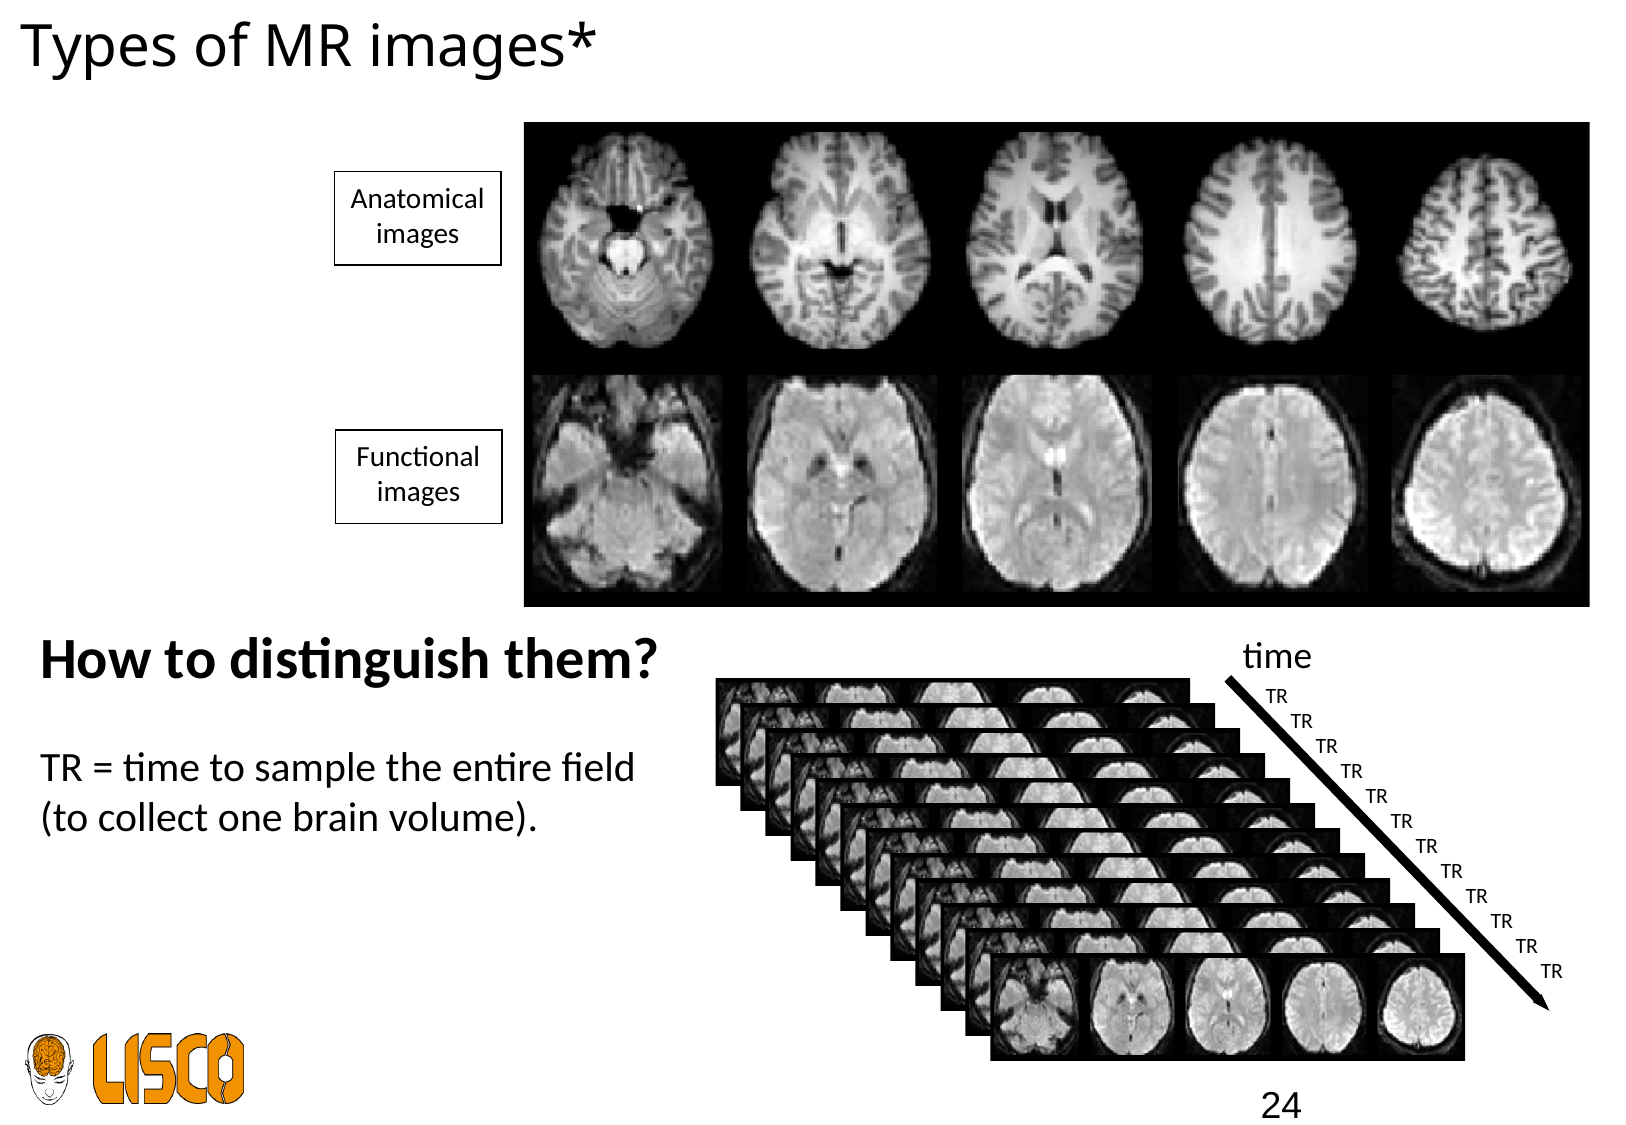

Types of MR images*
Anatomical images
Functional images
How to distinguish them?
TR = time to sample the entire field (to collect one brain volume).
time
TR
TR
TR
TR
TR
TR
TR
TR
TR
TR
TR
TR